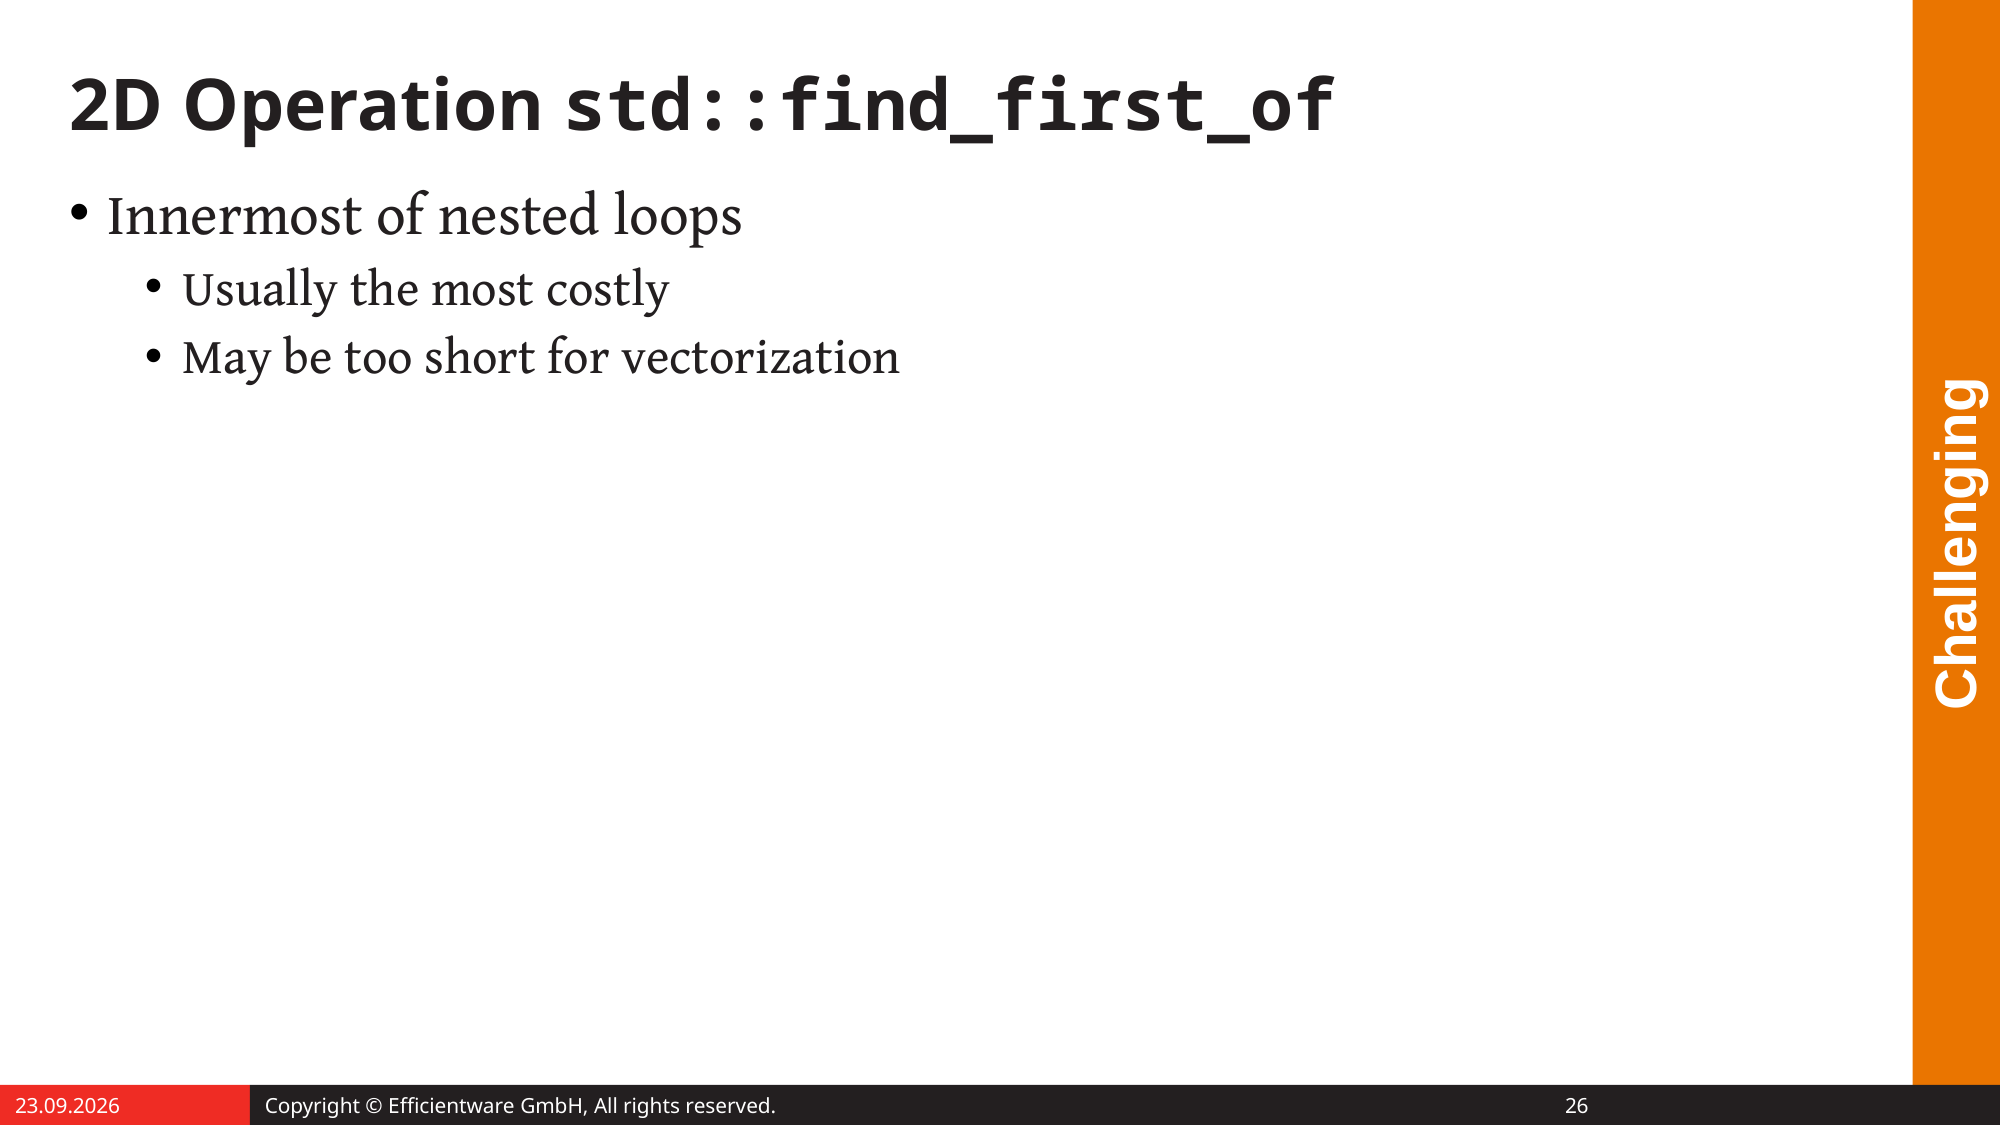

# 2D Operation std::find_first_of
Innermost of nested loops
Usually the most costly
May be too short for vectorization
Challenging
Copyright © Efficientware GmbH, All rights reserved.